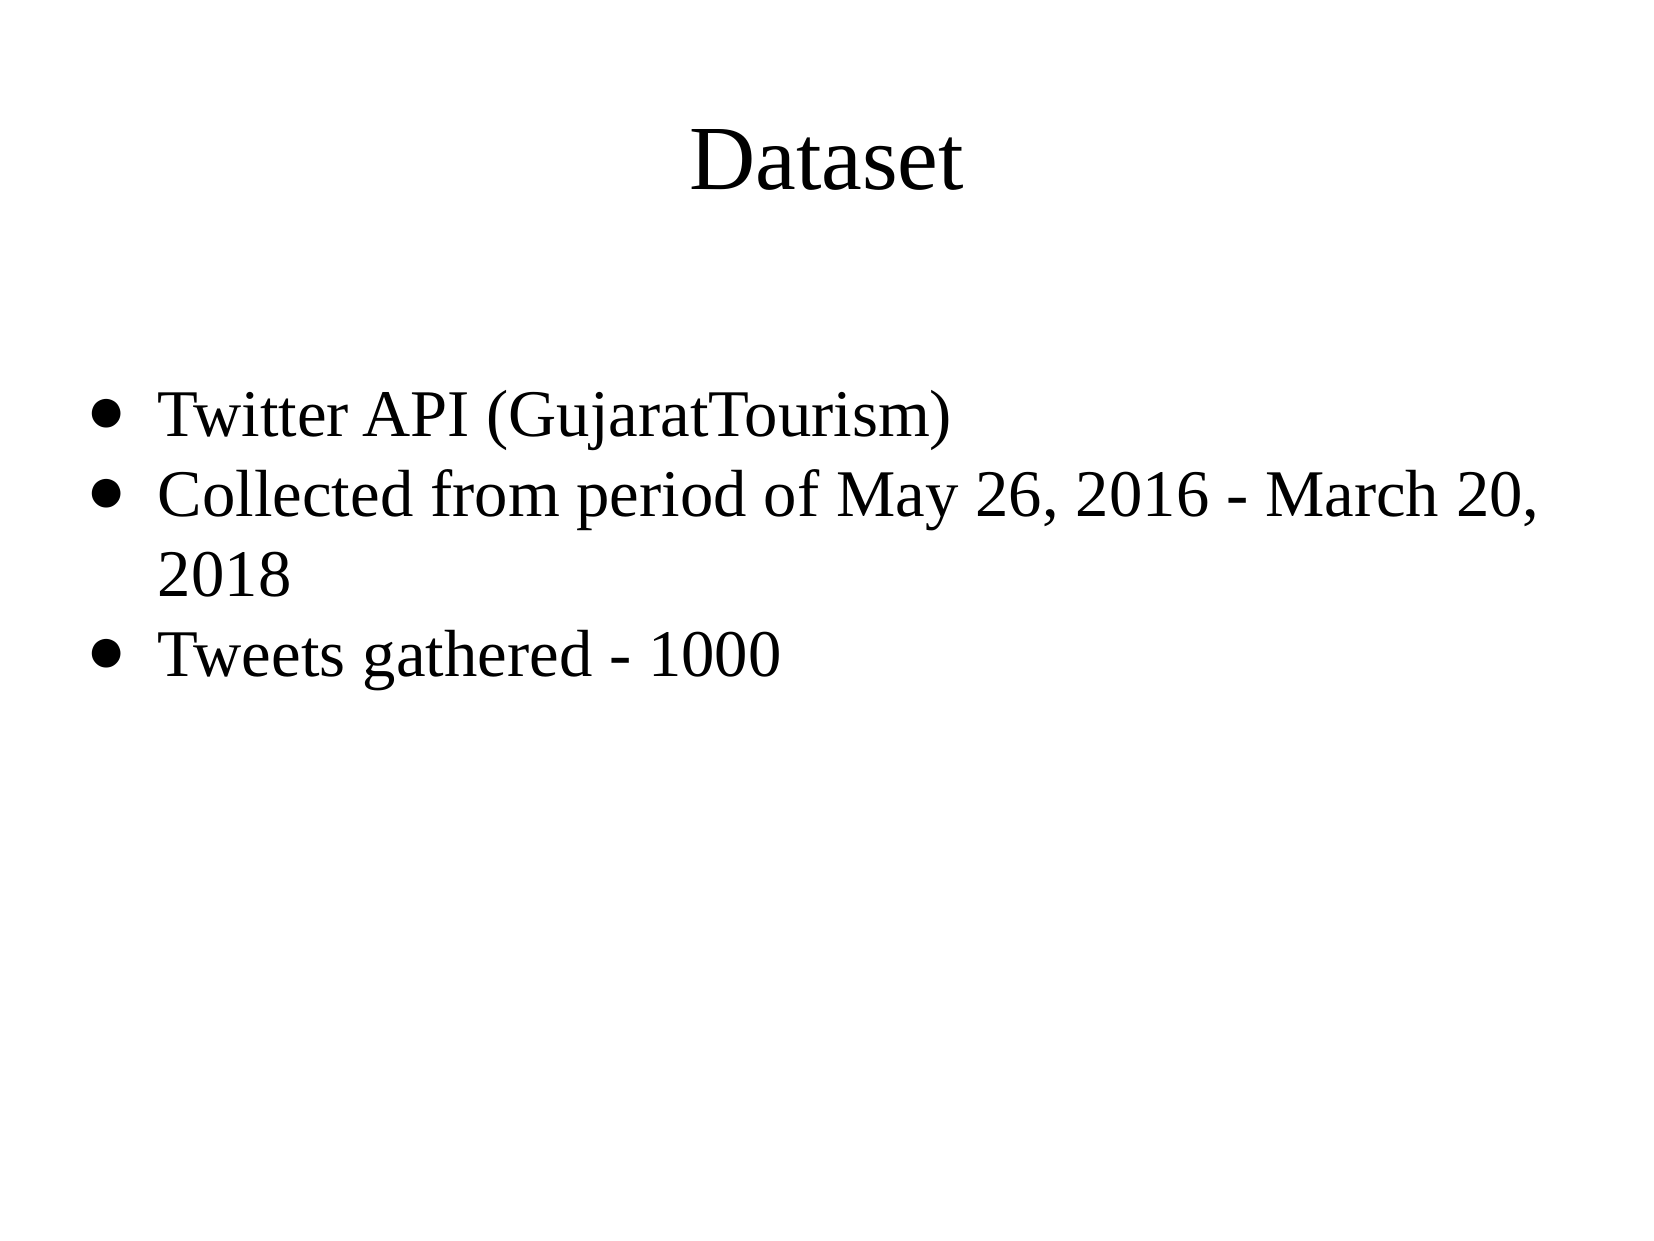

Dataset
Twitter API (GujaratTourism)
Collected from period of May 26, 2016 - March 20, 2018
Tweets gathered - 1000